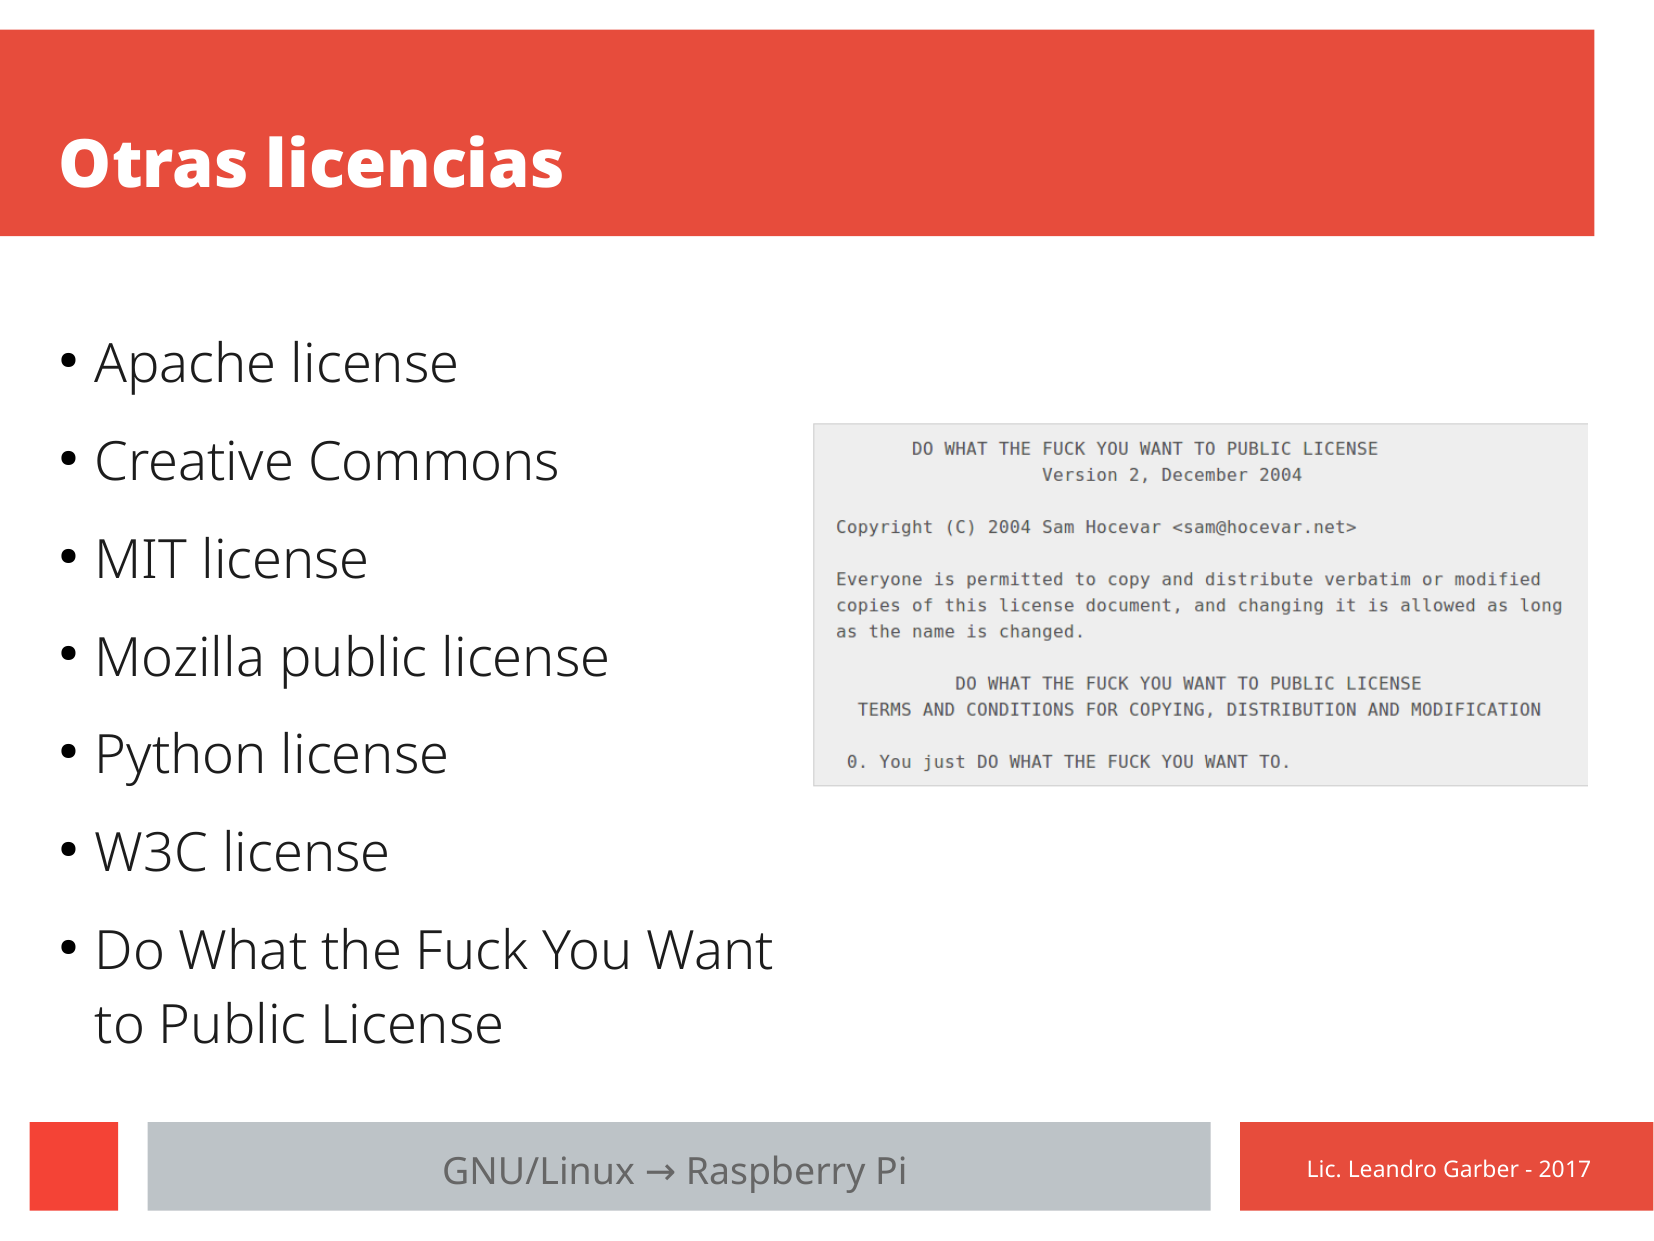

# Otras licencias
Apache license
Creative Commons
MIT license
Mozilla public license
Python license
W3C license
Do What the Fuck You Want to Public License
GNU/Linux → Raspberry Pi
Lic. Leandro Garber - 2017